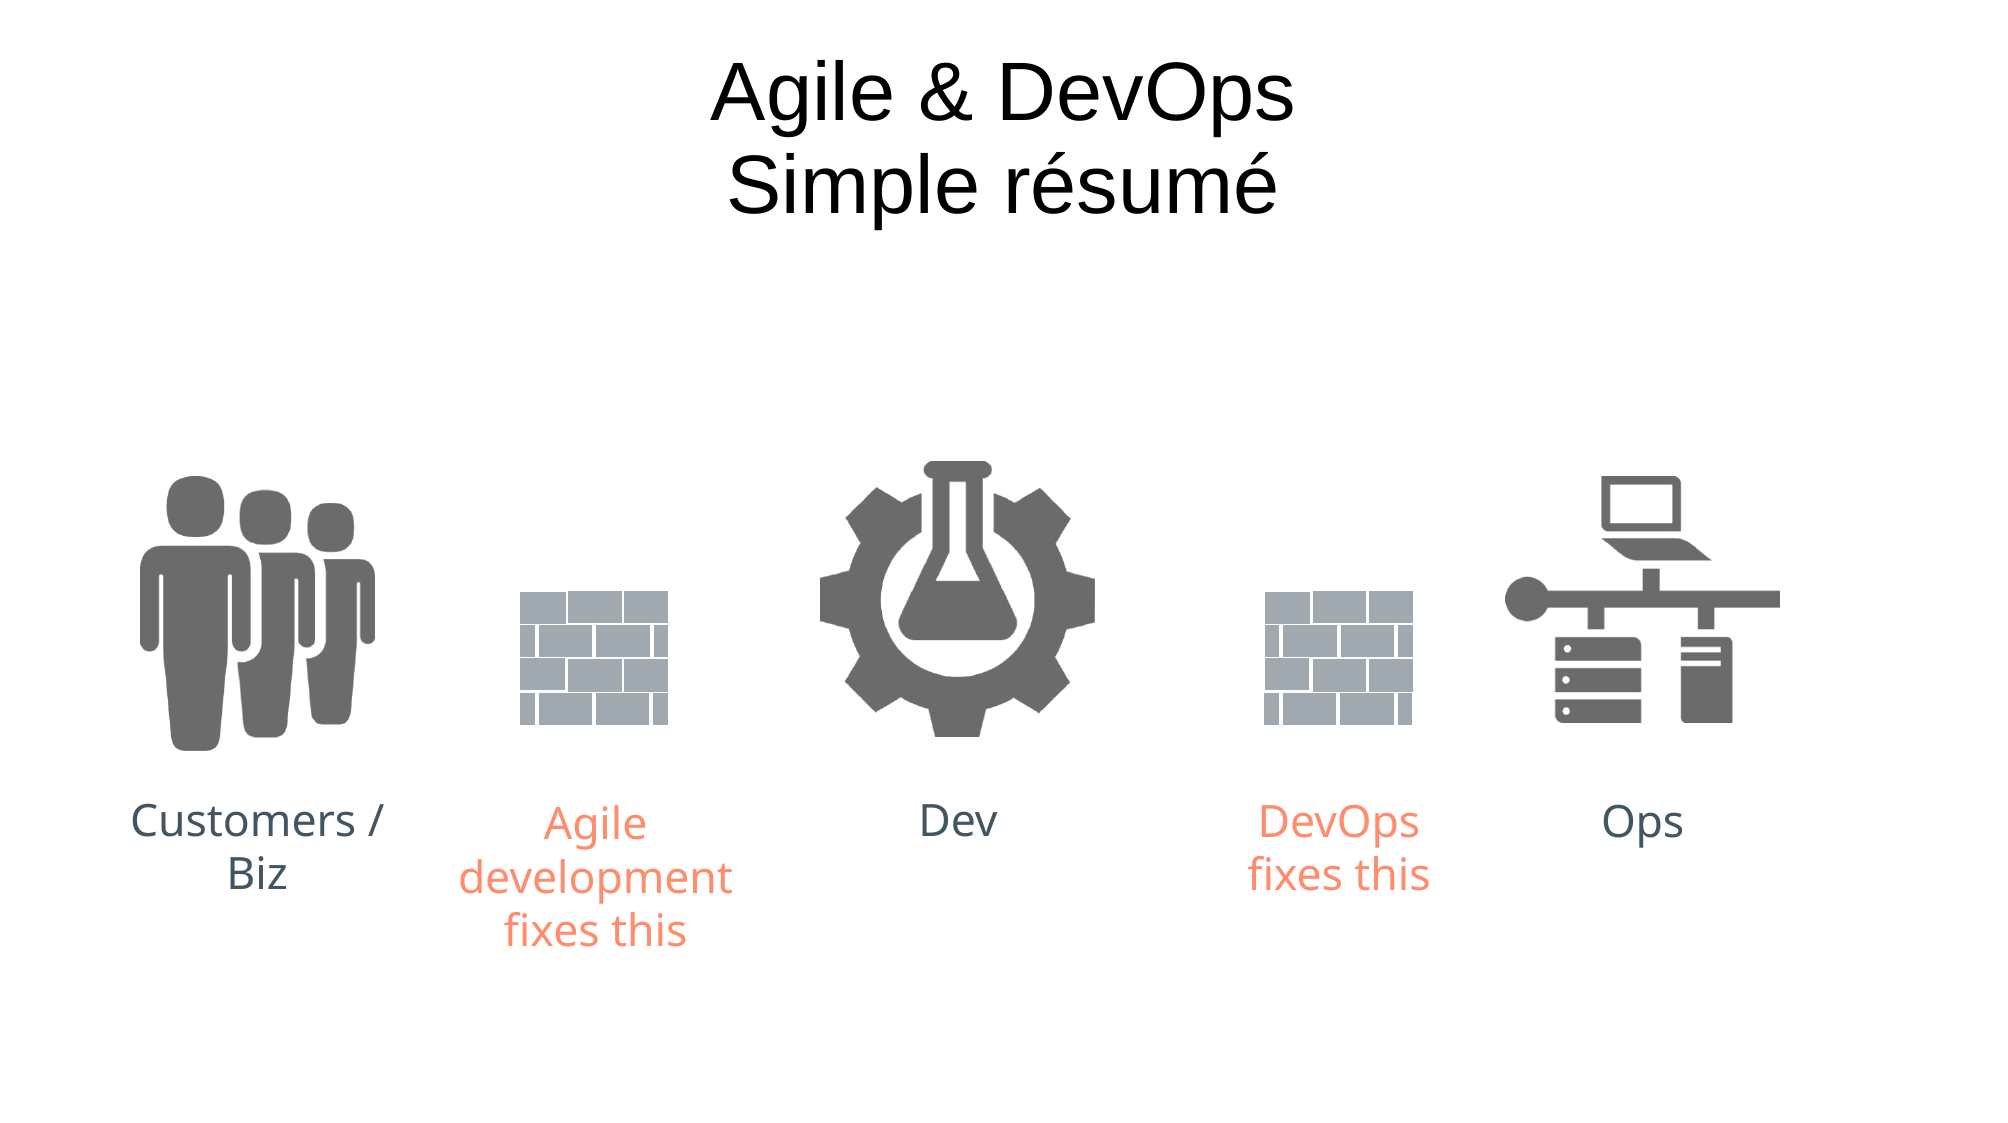

# Agile & DevOps Simple résumé
Customers / Biz
Dev
DevOps fixes this
Ops
Agile development fixes this